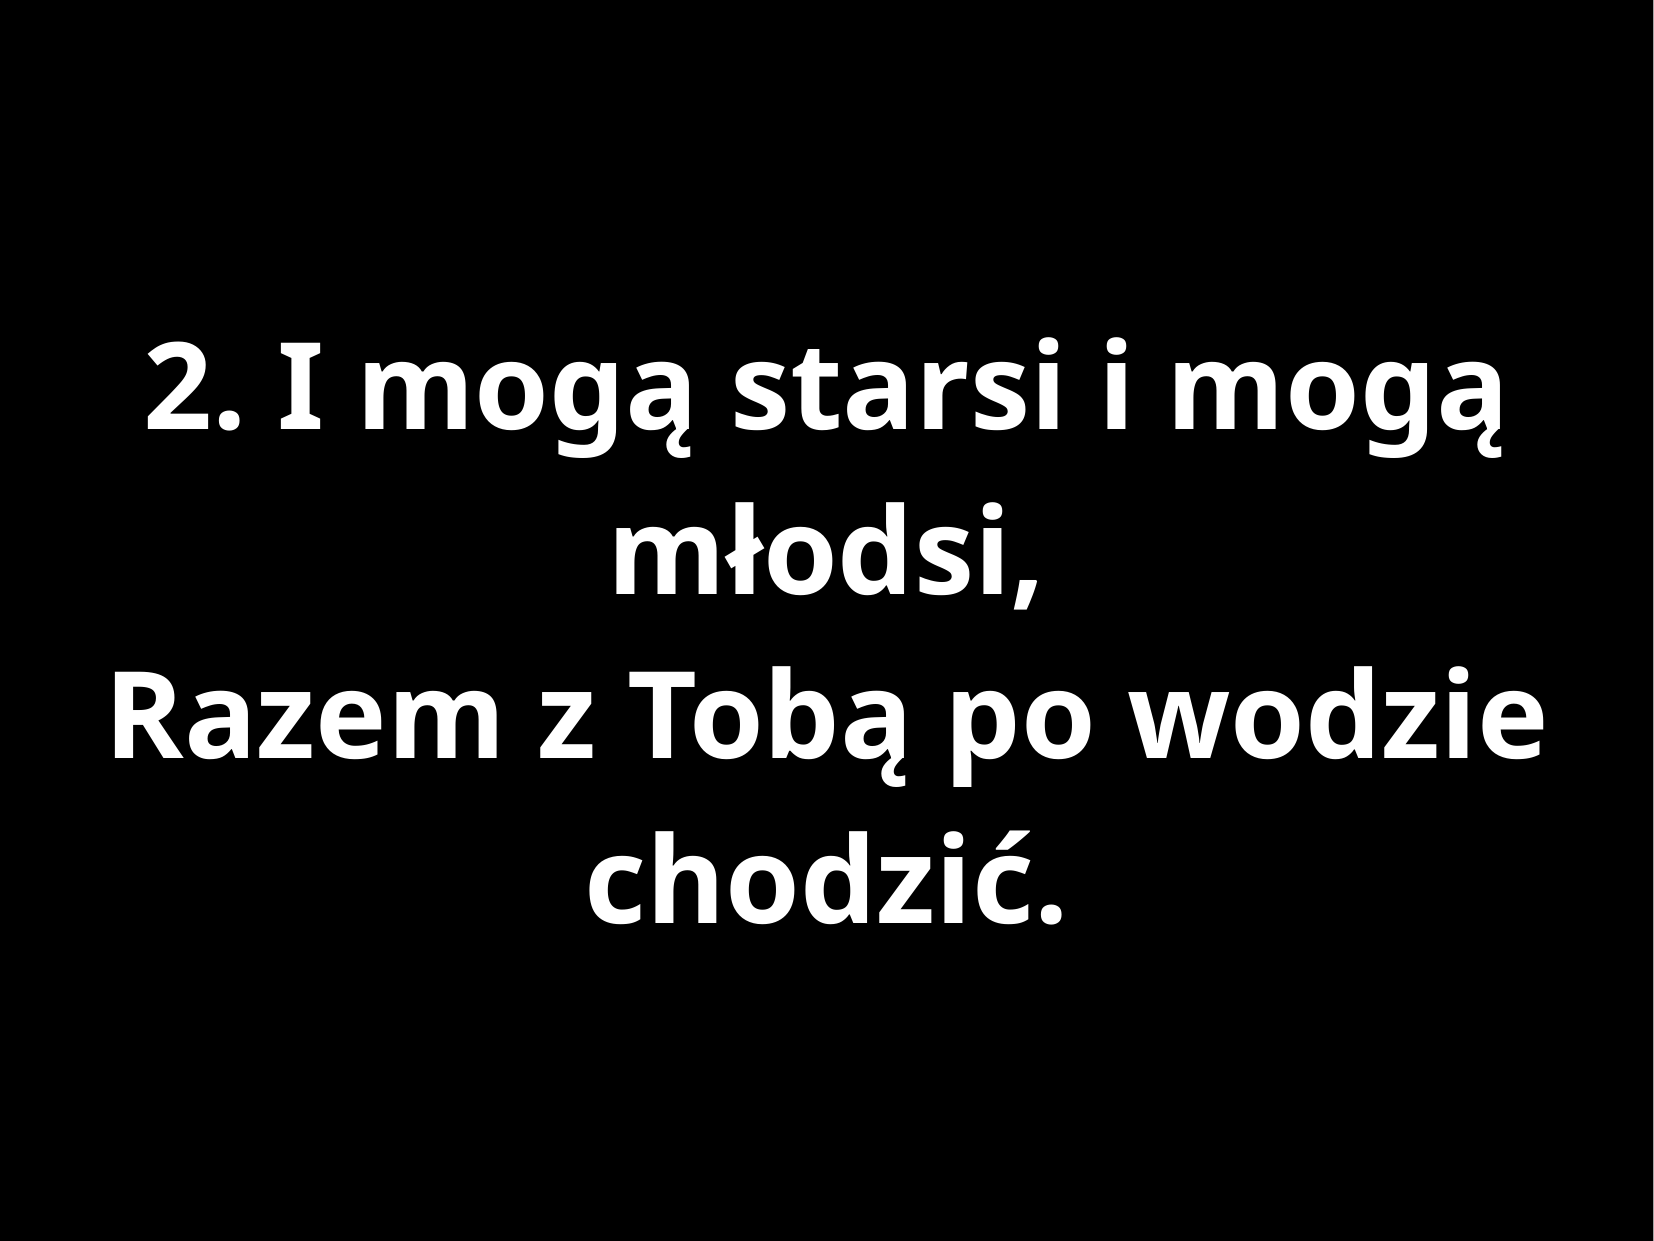

# 2. I mogą starsi i mogą młodsi, Razem z Tobą po wodzie chodzić.